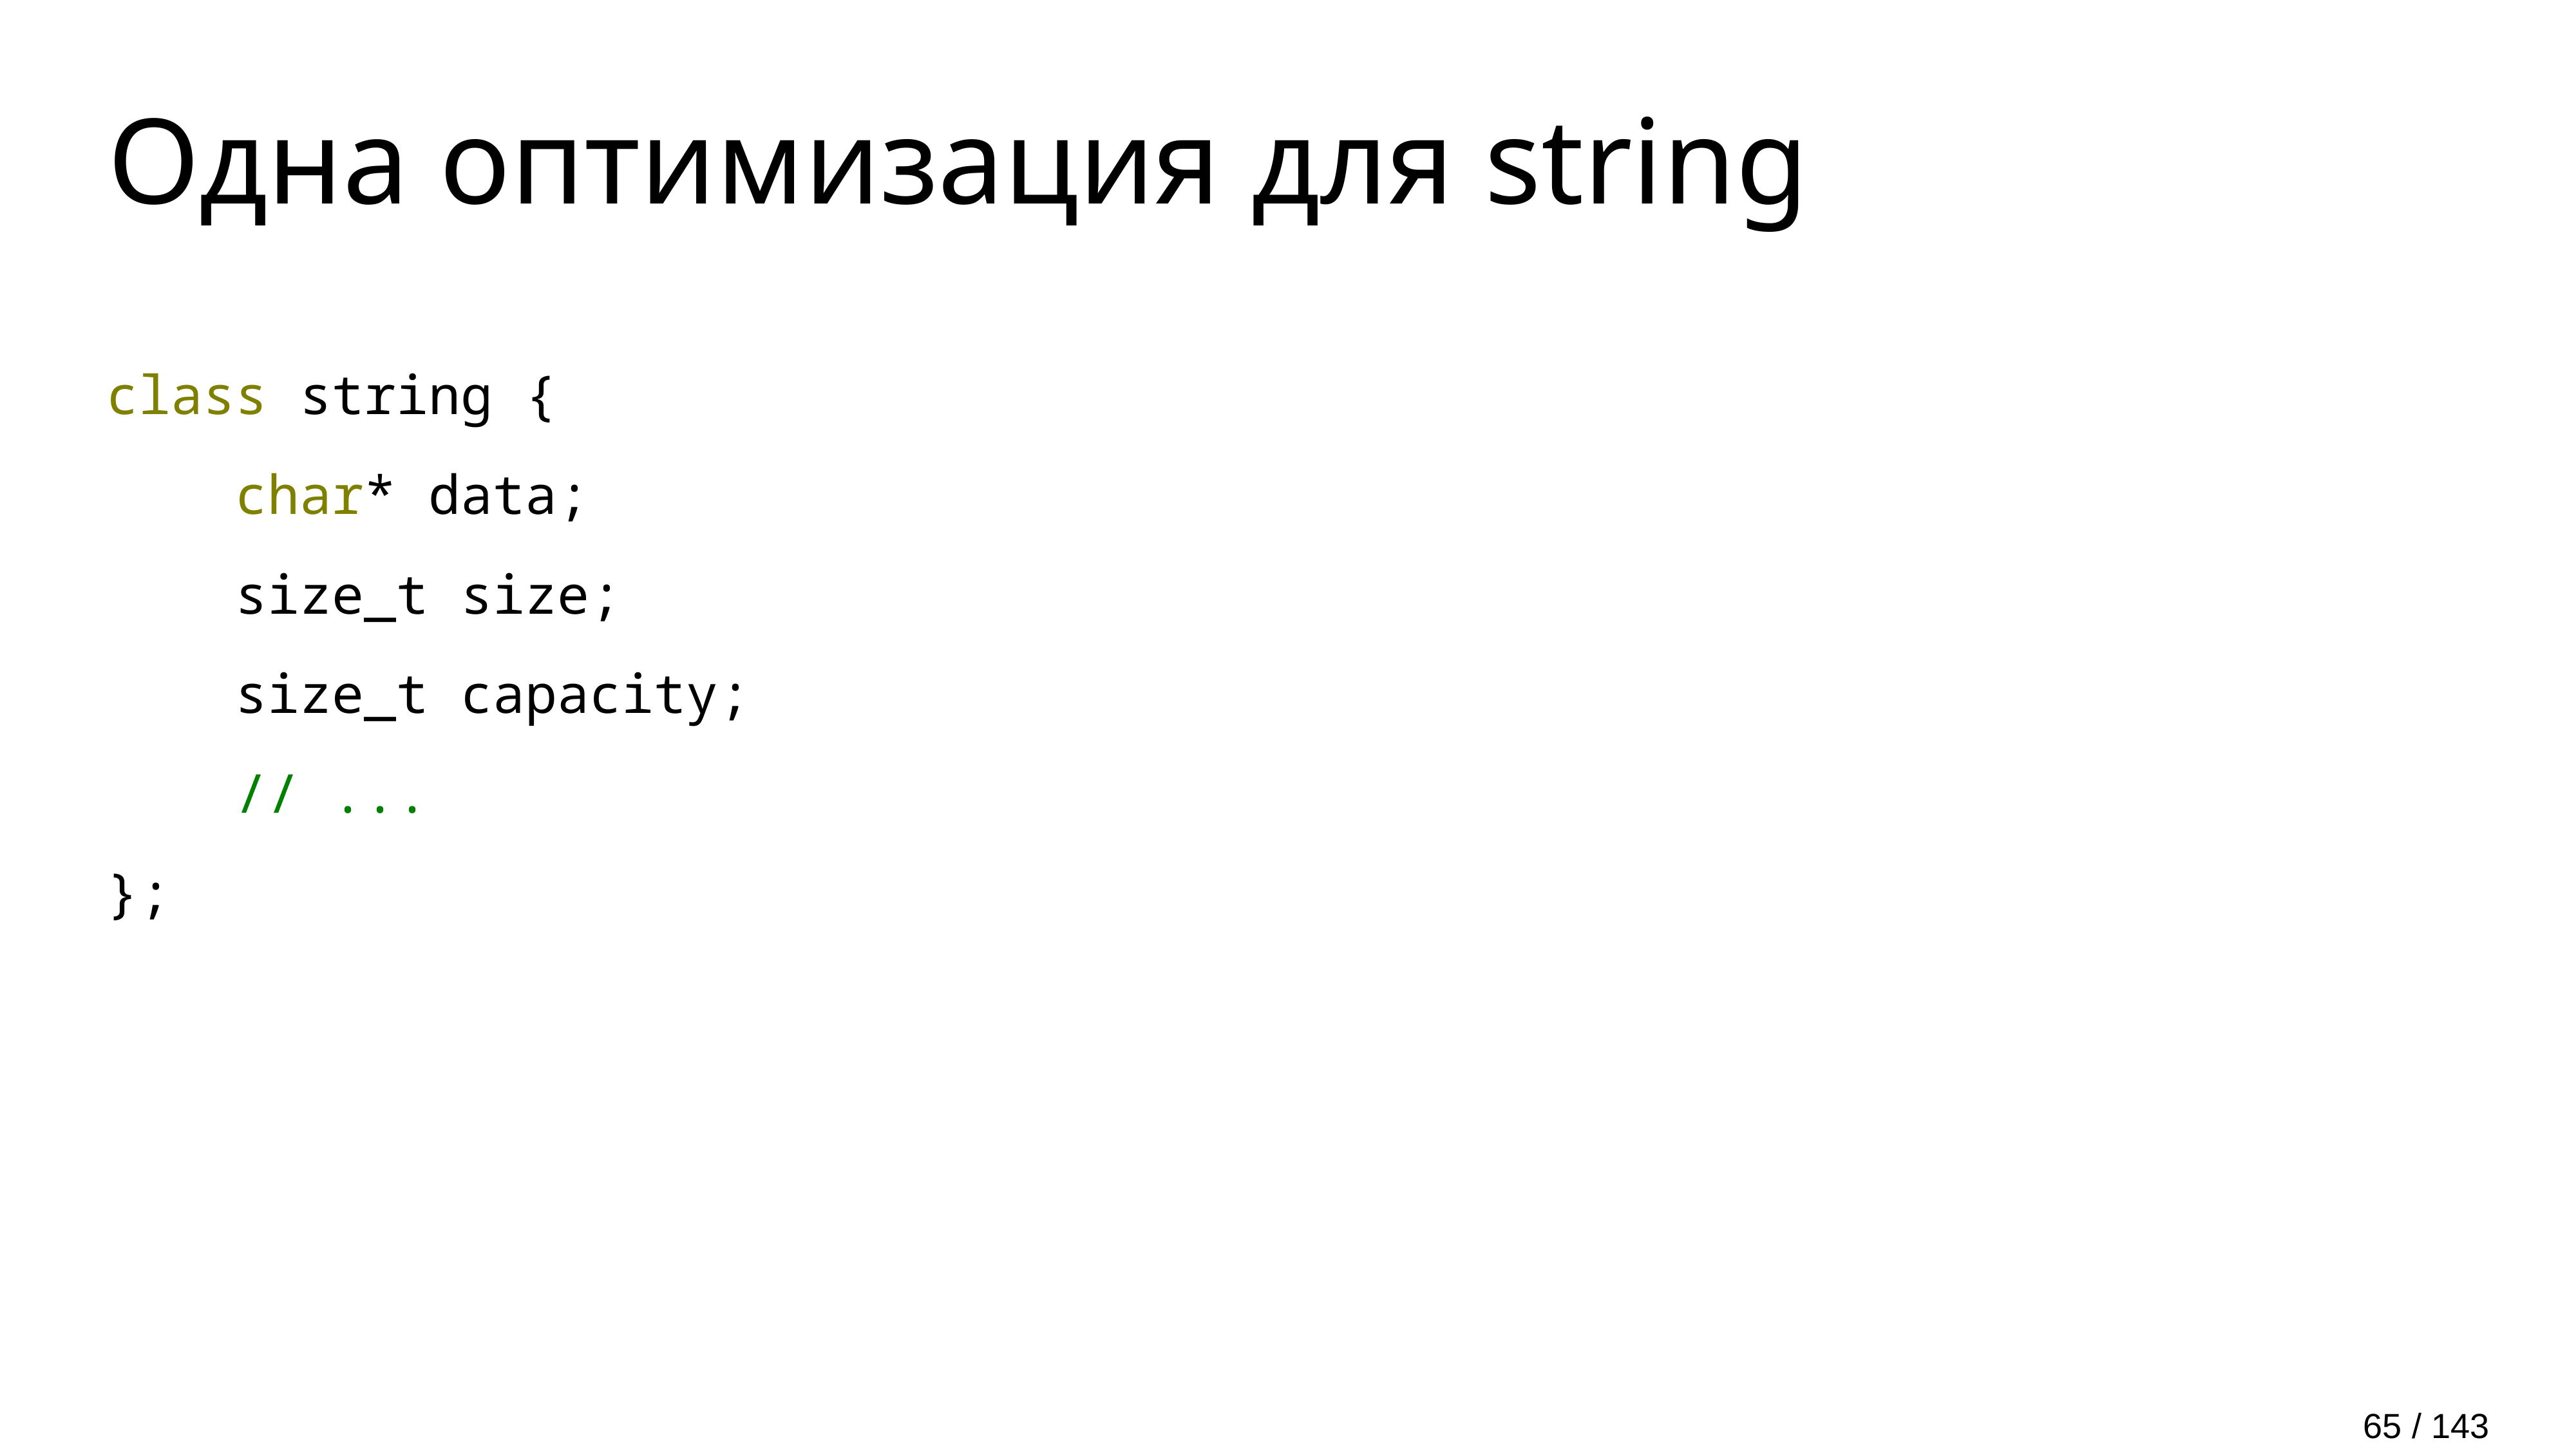

# Одна оптимизация для string
class string {
 char* data;
 size_t size;
 size_t capacity;
 // ...
};